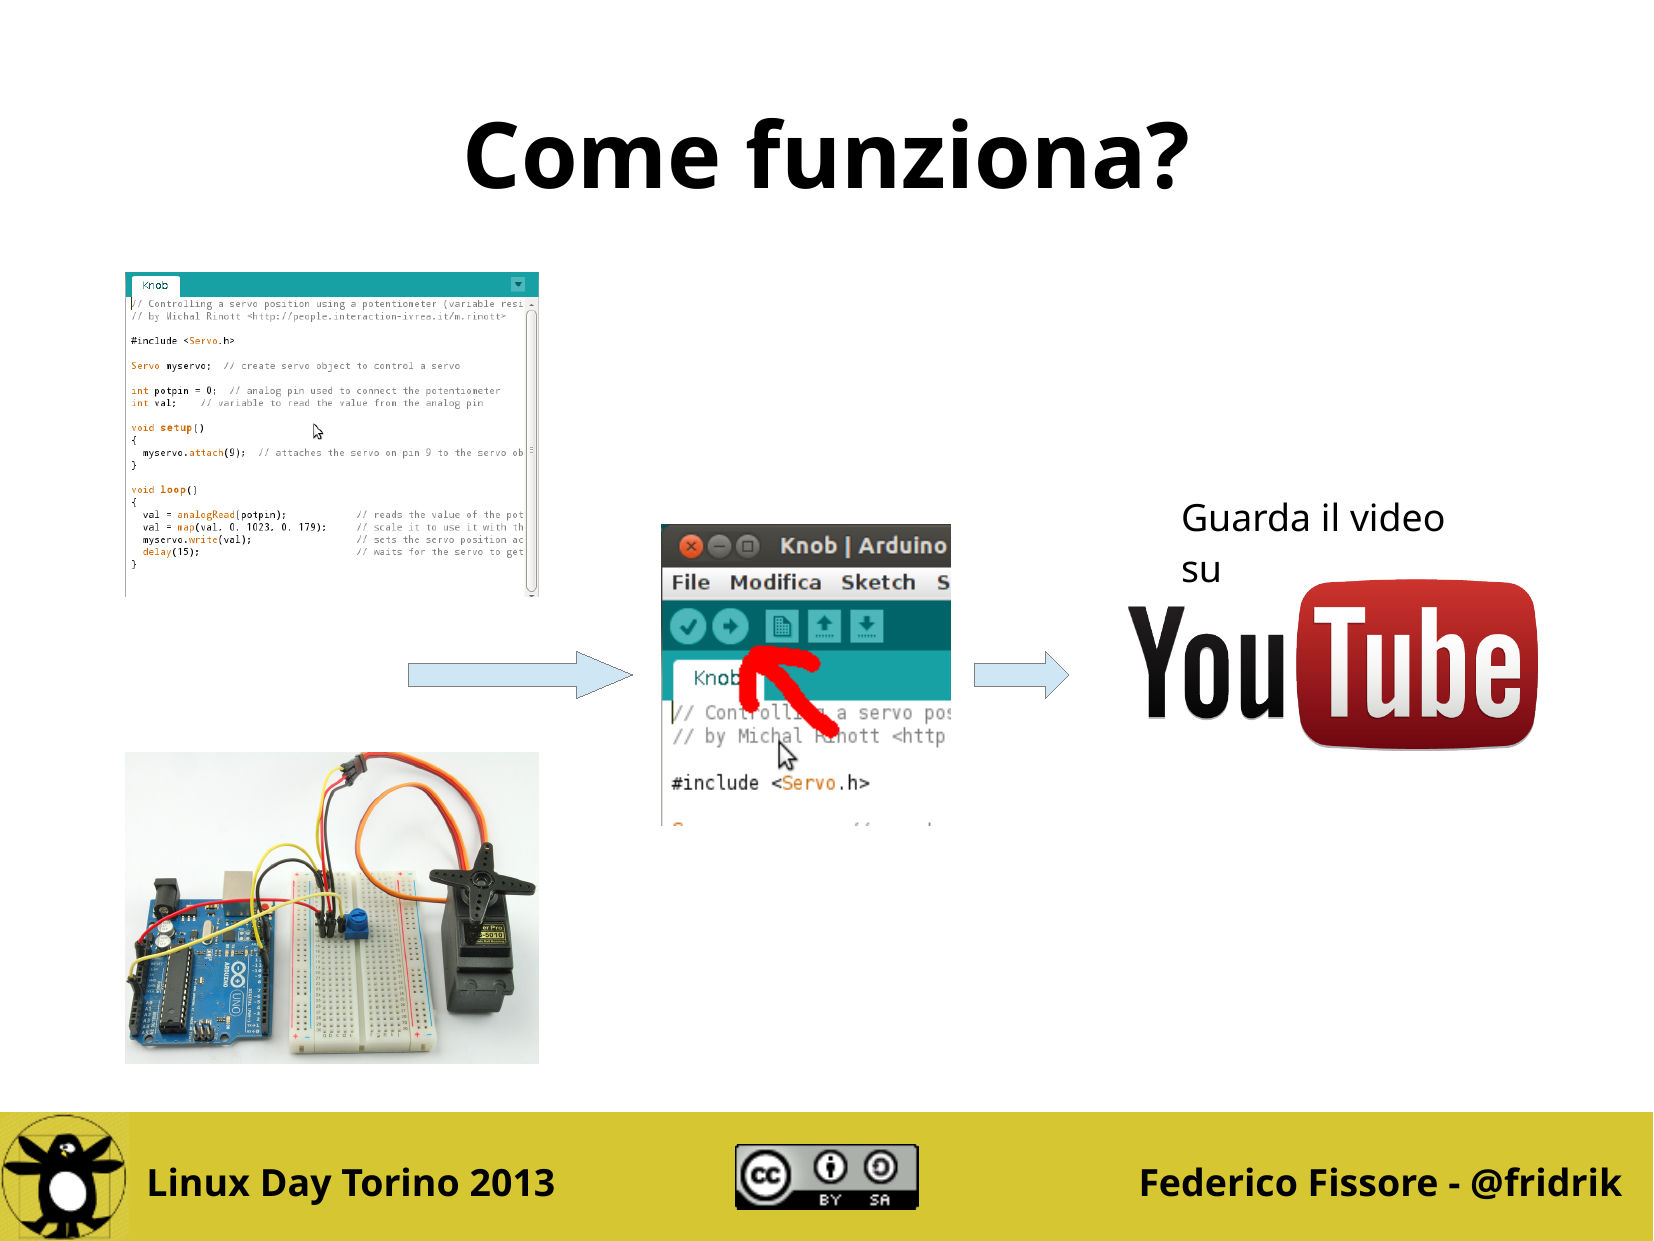

# Come funziona?
Guarda il video su
Linux Day Torino 2013
Federico Fissore - @fridrik